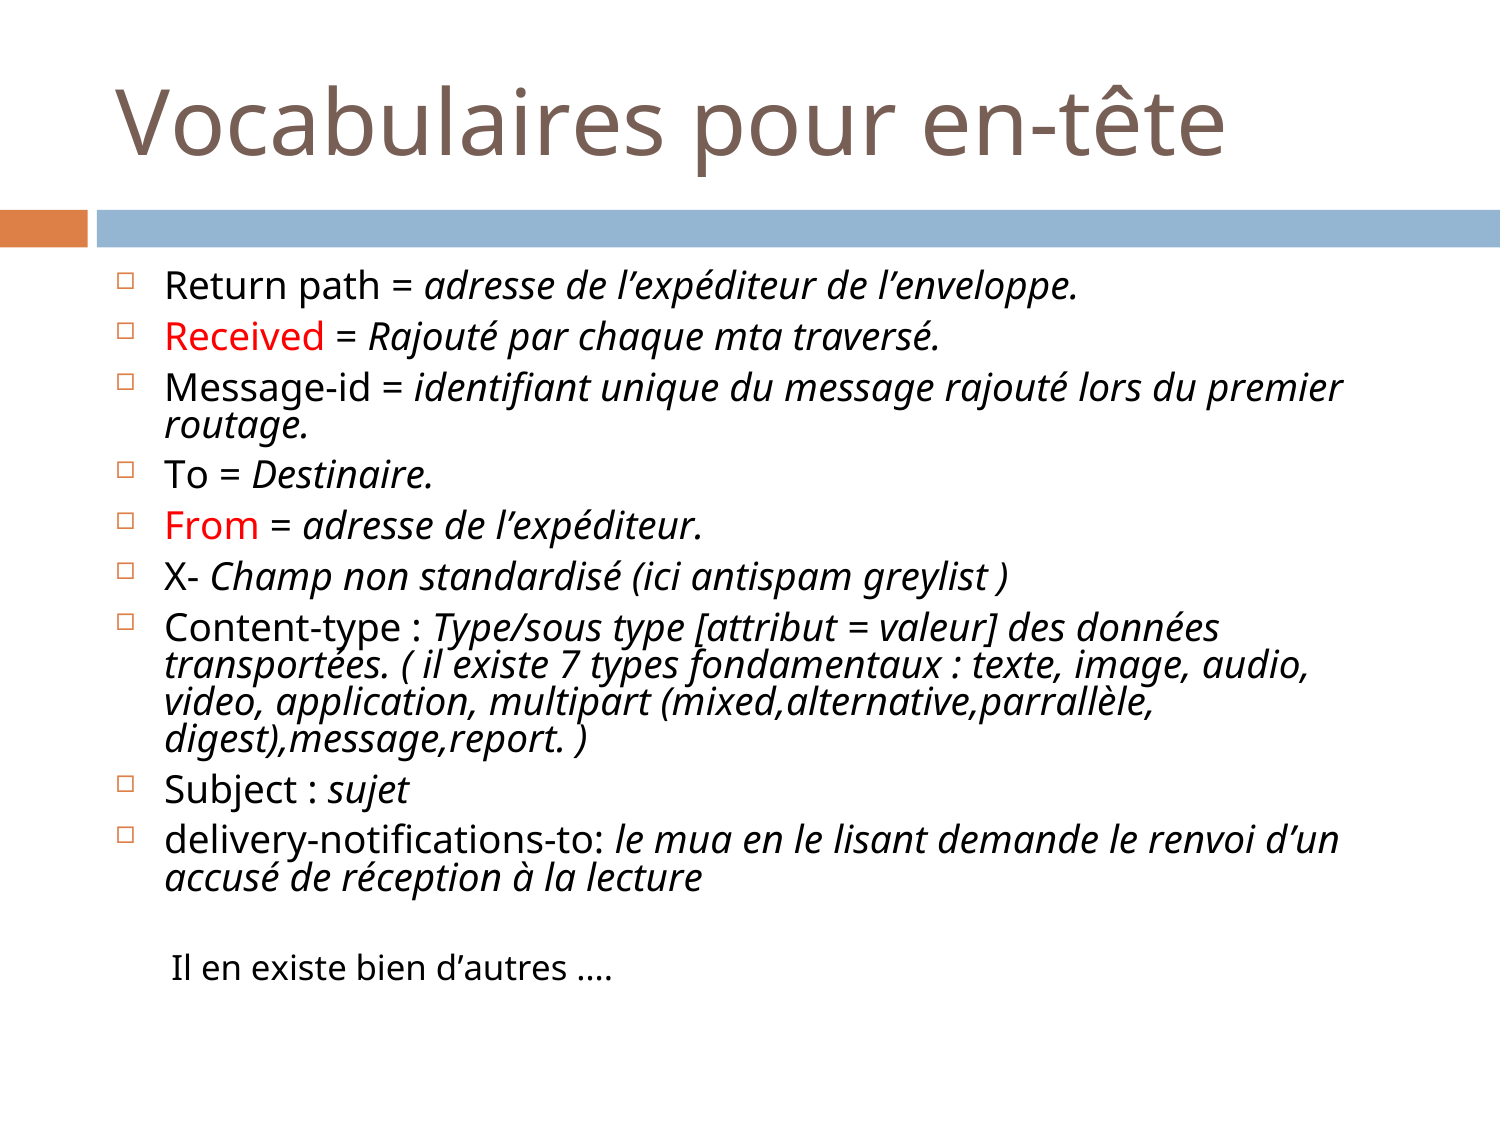

# Vocabulaires pour en-tête
Return path = adresse de l’expéditeur de l’enveloppe.
Received = Rajouté par chaque mta traversé.
Message-id = identifiant unique du message rajouté lors du premier routage.
To = Destinaire.
From = adresse de l’expéditeur.
X- Champ non standardisé (ici antispam greylist )
Content-type : Type/sous type [attribut = valeur] des données transportées. ( il existe 7 types fondamentaux : texte, image, audio, video, application, multipart (mixed,alternative,parrallèle, digest),message,report. )
Subject : sujet
delivery-notifications-to: le mua en le lisant demande le renvoi d’un accusé de réception à la lecture
Il en existe bien d’autres ….